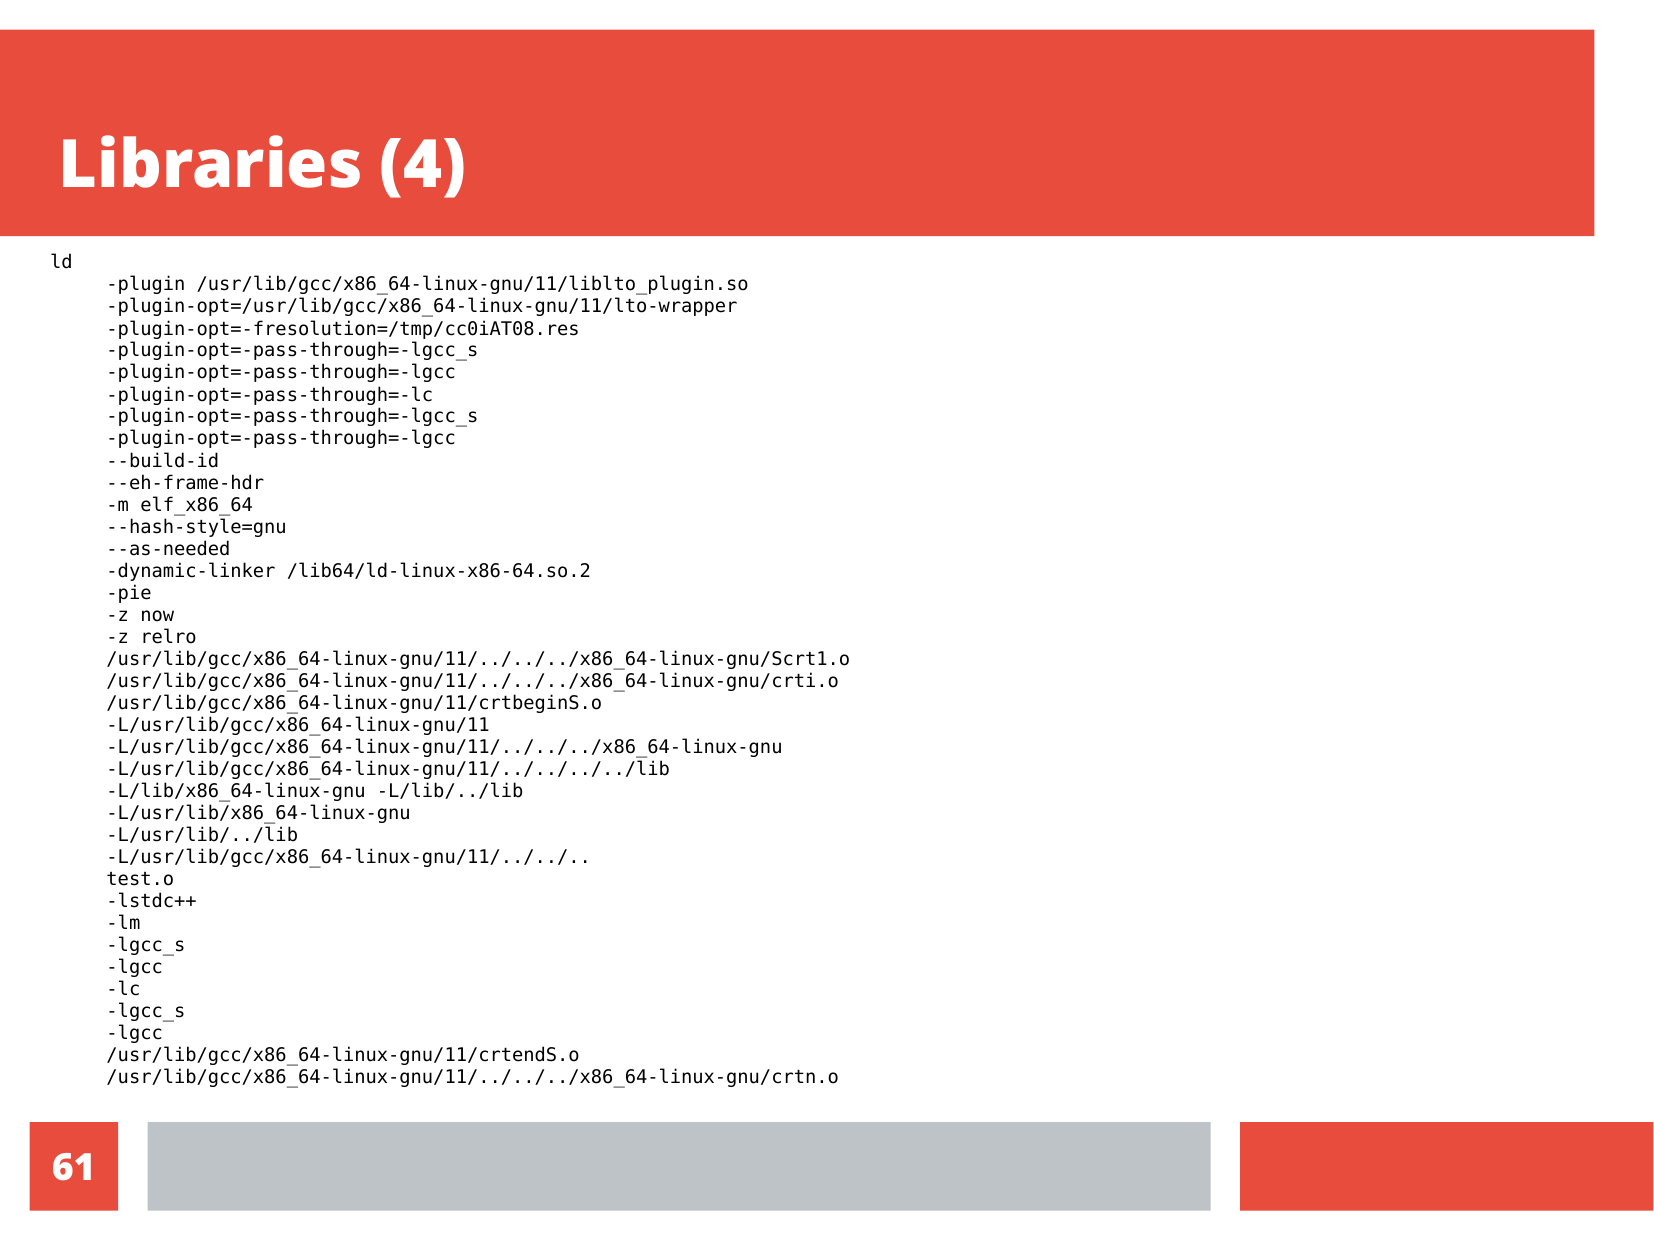

# Libraries (4)
ld
 -plugin /usr/lib/gcc/x86_64-linux-gnu/11/liblto_plugin.so
 -plugin-opt=/usr/lib/gcc/x86_64-linux-gnu/11/lto-wrapper
 -plugin-opt=-fresolution=/tmp/cc0iAT08.res
 -plugin-opt=-pass-through=-lgcc_s
 -plugin-opt=-pass-through=-lgcc
 -plugin-opt=-pass-through=-lc
 -plugin-opt=-pass-through=-lgcc_s
 -plugin-opt=-pass-through=-lgcc
 --build-id
 --eh-frame-hdr
 -m elf_x86_64
 --hash-style=gnu
 --as-needed
 -dynamic-linker /lib64/ld-linux-x86-64.so.2
 -pie
 -z now
 -z relro
 /usr/lib/gcc/x86_64-linux-gnu/11/../../../x86_64-linux-gnu/Scrt1.o
 /usr/lib/gcc/x86_64-linux-gnu/11/../../../x86_64-linux-gnu/crti.o
 /usr/lib/gcc/x86_64-linux-gnu/11/crtbeginS.o
 -L/usr/lib/gcc/x86_64-linux-gnu/11
 -L/usr/lib/gcc/x86_64-linux-gnu/11/../../../x86_64-linux-gnu
 -L/usr/lib/gcc/x86_64-linux-gnu/11/../../../../lib
 -L/lib/x86_64-linux-gnu -L/lib/../lib
 -L/usr/lib/x86_64-linux-gnu
 -L/usr/lib/../lib
 -L/usr/lib/gcc/x86_64-linux-gnu/11/../../..
 test.o
 -lstdc++
 -lm
 -lgcc_s
 -lgcc
 -lc
 -lgcc_s
 -lgcc
 /usr/lib/gcc/x86_64-linux-gnu/11/crtendS.o
 /usr/lib/gcc/x86_64-linux-gnu/11/../../../x86_64-linux-gnu/crtn.o
61